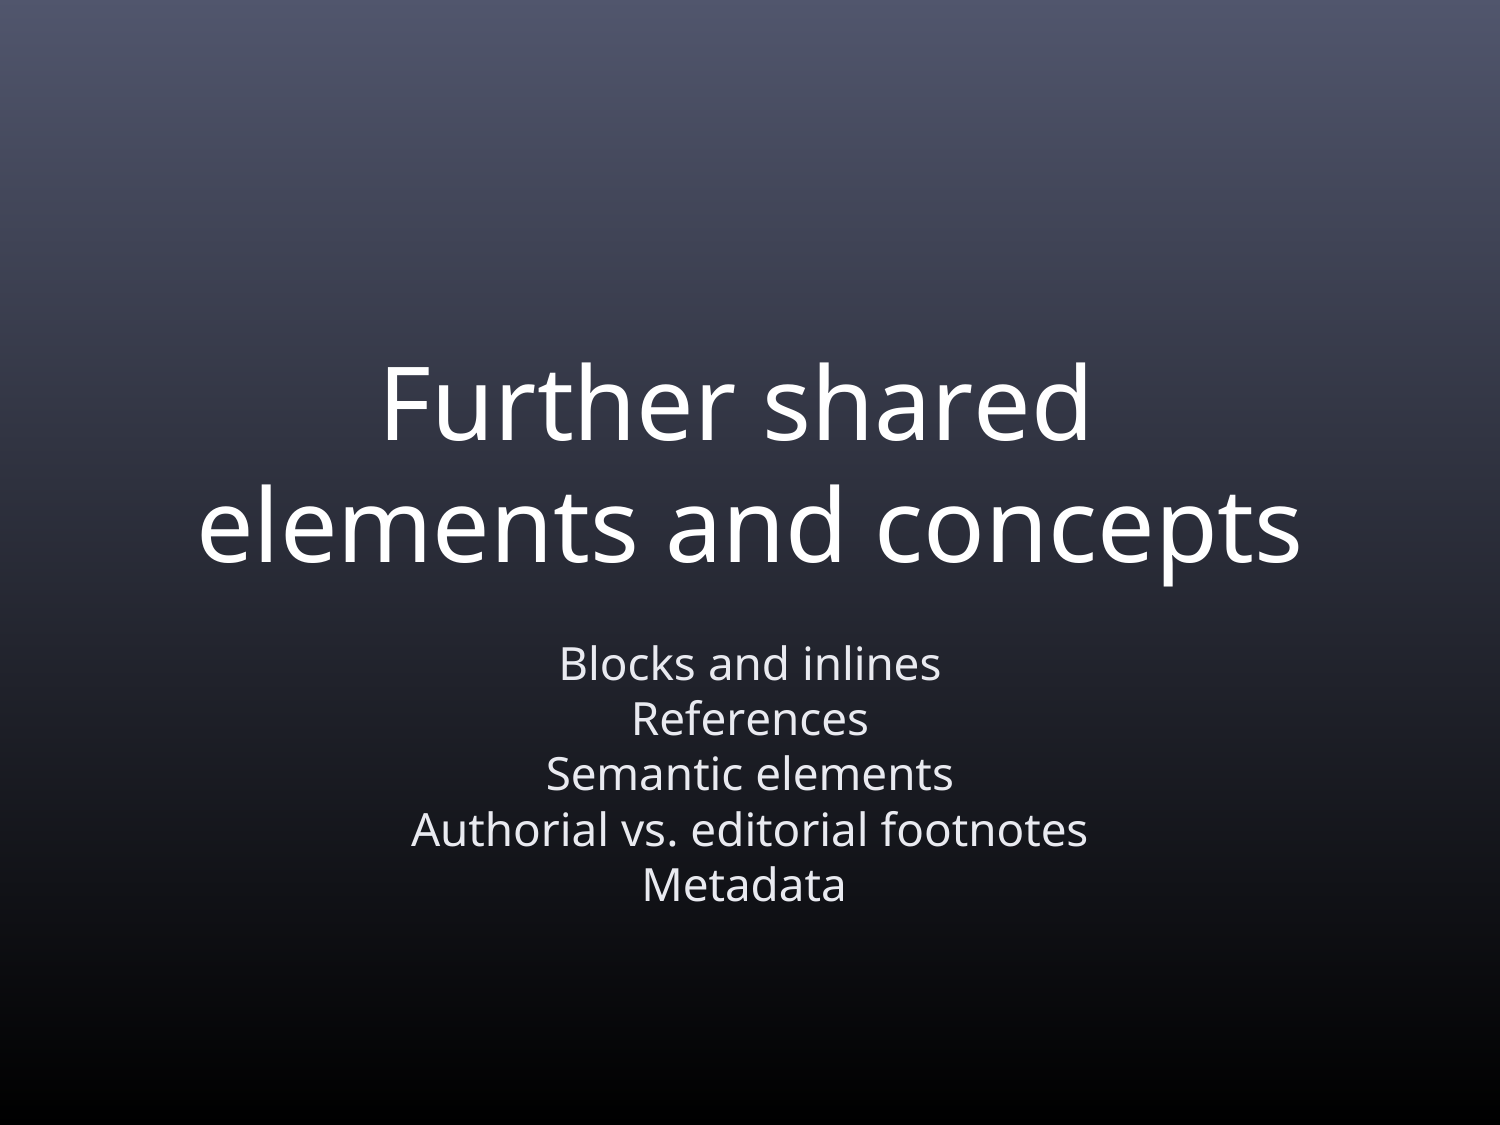

# Further shared elements and concepts
Blocks and inlines
References
Semantic elements
Authorial vs. editorial footnotes
Metadata